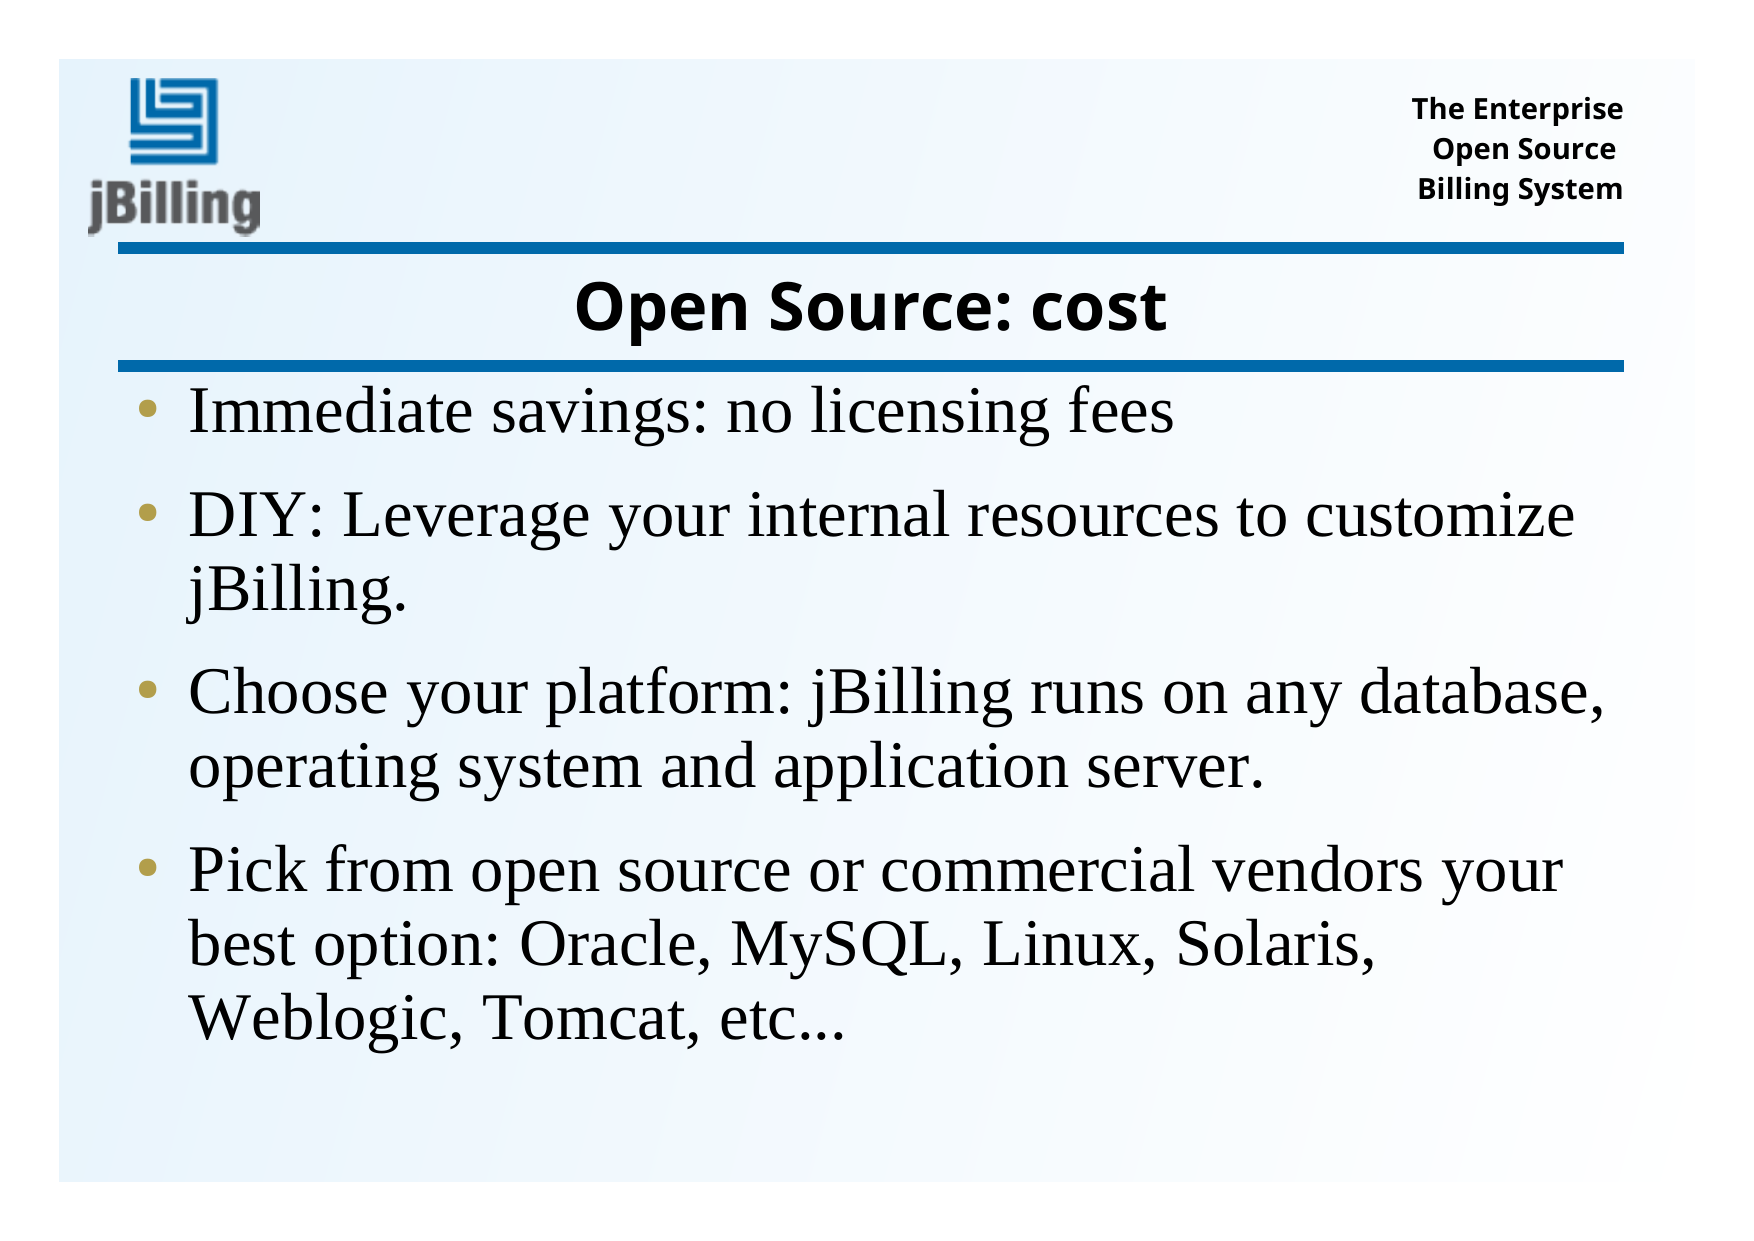

# Open Source: cost
Immediate savings: no licensing fees
DIY: Leverage your internal resources to customize jBilling.
Choose your platform: jBilling runs on any database, operating system and application server.
Pick from open source or commercial vendors your best option: Oracle, MySQL, Linux, Solaris, Weblogic, Tomcat, etc...